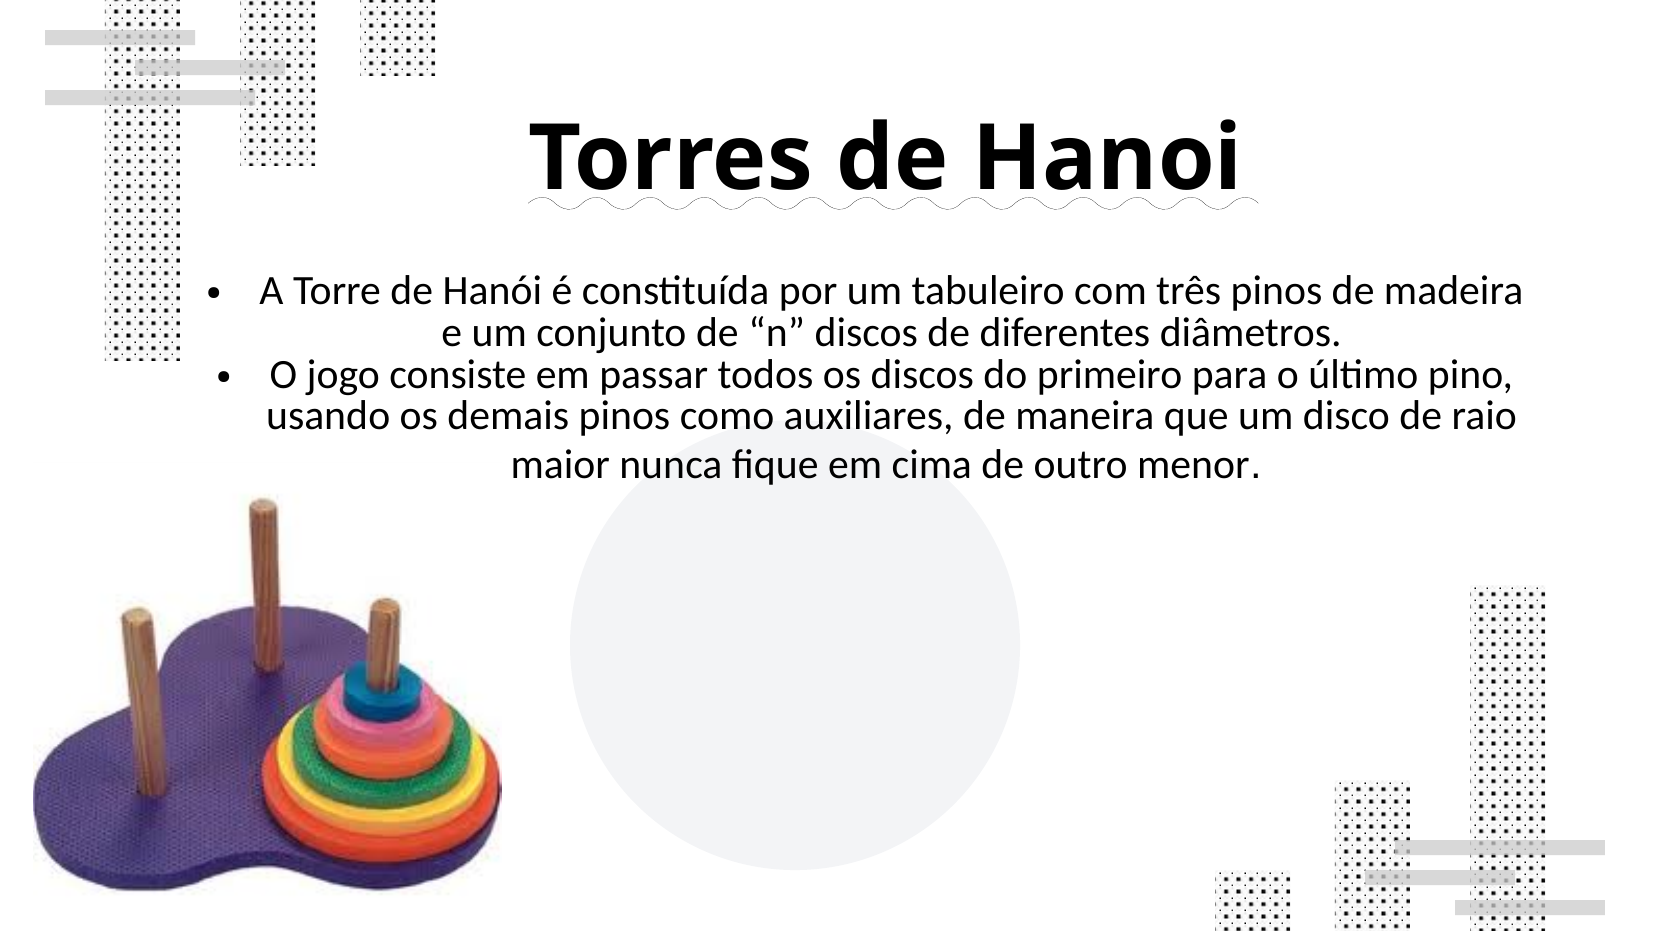

# Torres de Hanoi
A Torre de Hanói é constituída por um tabuleiro com três pinos de madeira e um conjunto de “n” discos de diferentes diâmetros.
O jogo consiste em passar todos os discos do primeiro para o último pino, usando os demais pinos como auxiliares, de maneira que um disco de raio maior nunca fique em cima de outro menor.